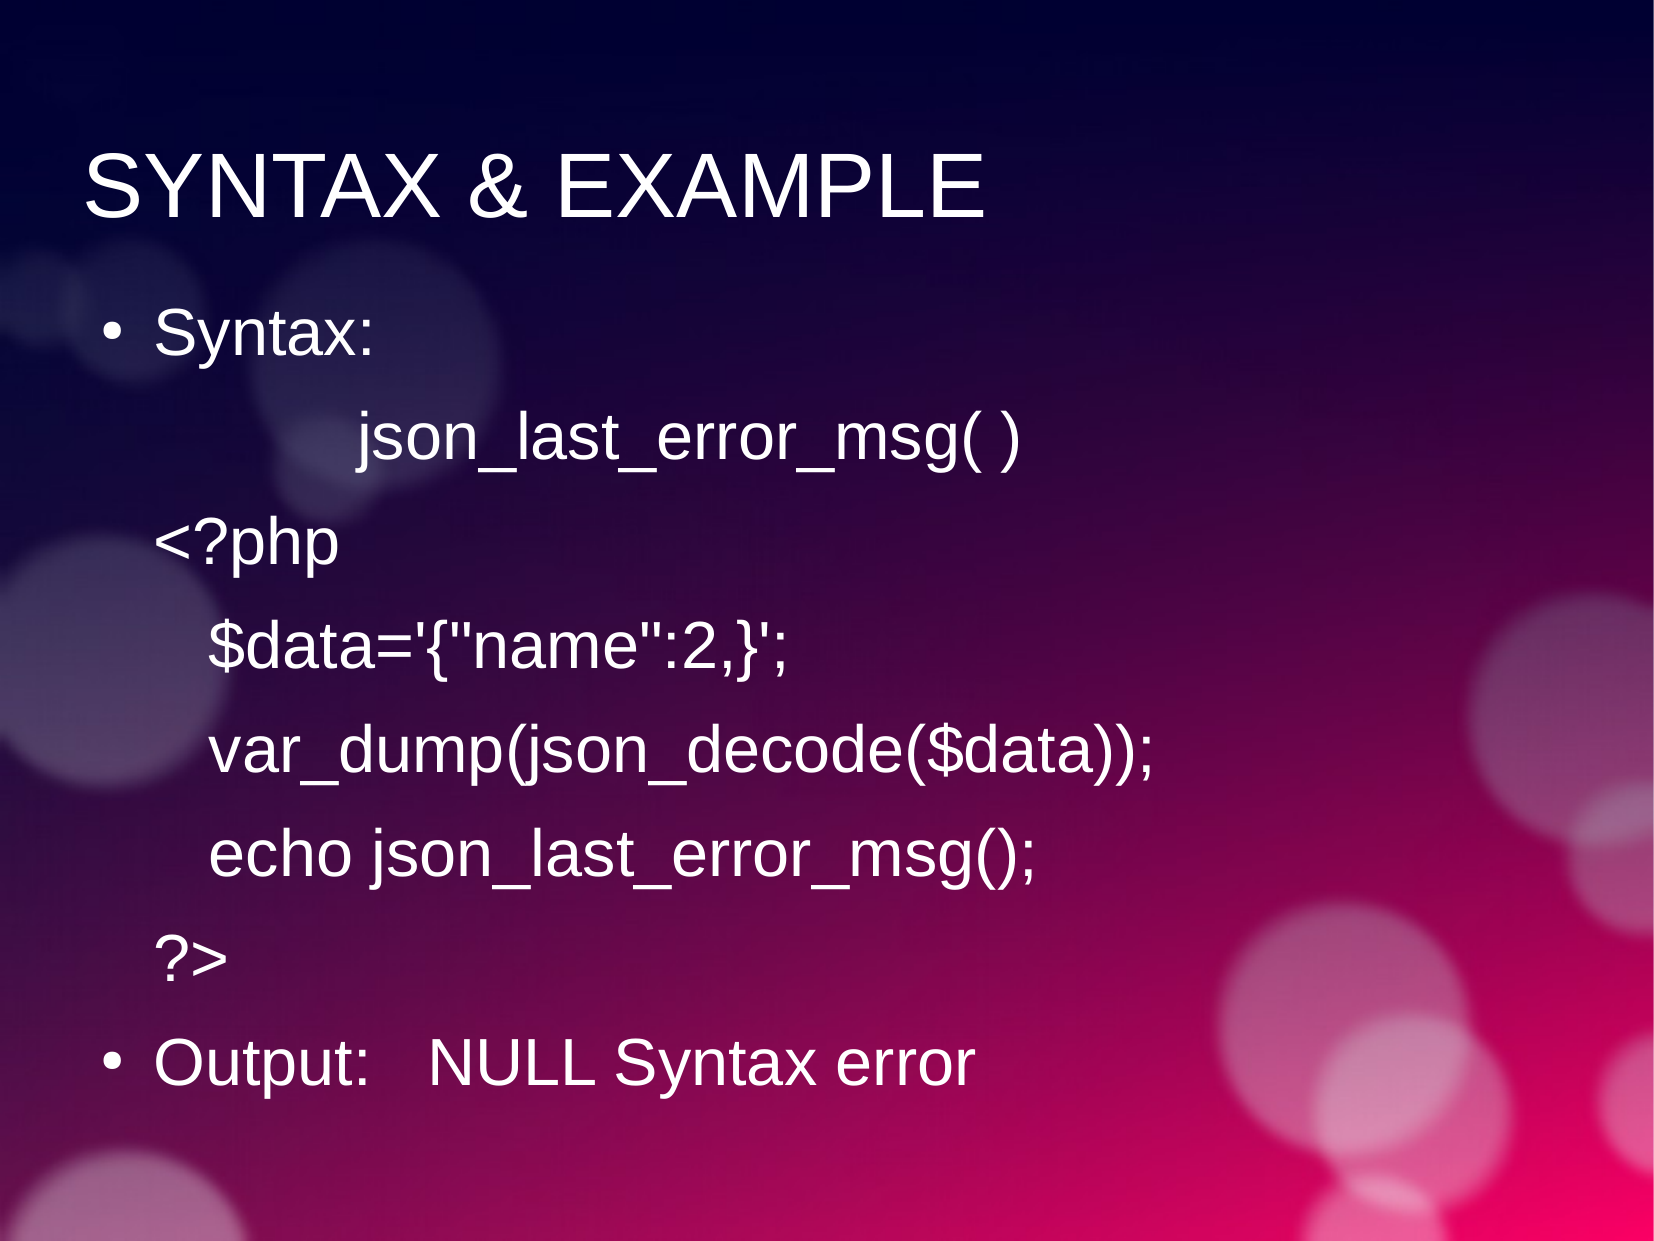

# SYNTAX & EXAMPLE
Syntax:
 json_last_error_msg( )
<?php
 $data='{"name":2,}';
 var_dump(json_decode($data));
 echo json_last_error_msg();
?>
Output: NULL Syntax error